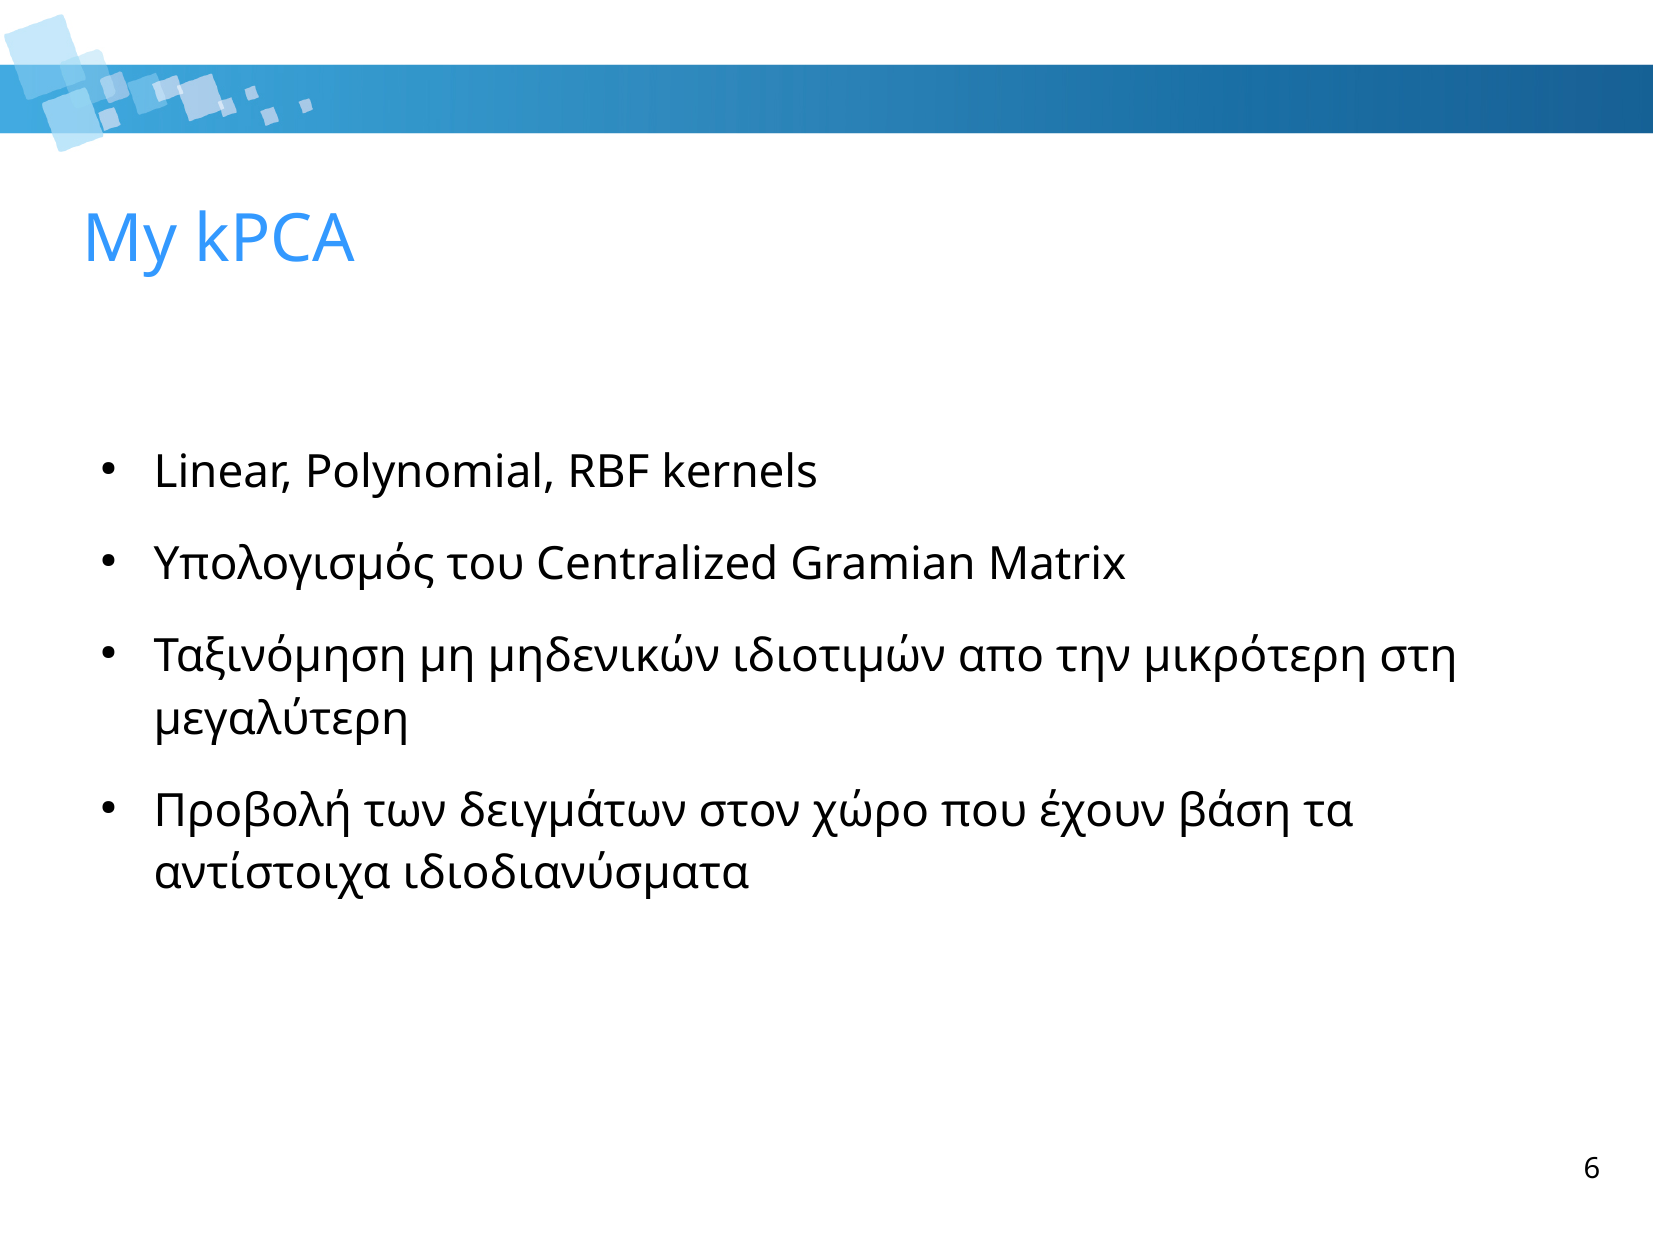

# My kPCA
Linear, Polynomial, RBF kernels
Υπολογισμός του Centralized Gramian Matrix
Ταξινόμηση μη μηδενικών ιδιοτιμών απο την μικρότερη στη μεγαλύτερη
Προβολή των δειγμάτων στον χώρο που έχουν βάση τα αντίστοιχα ιδιοδιανύσματα
6